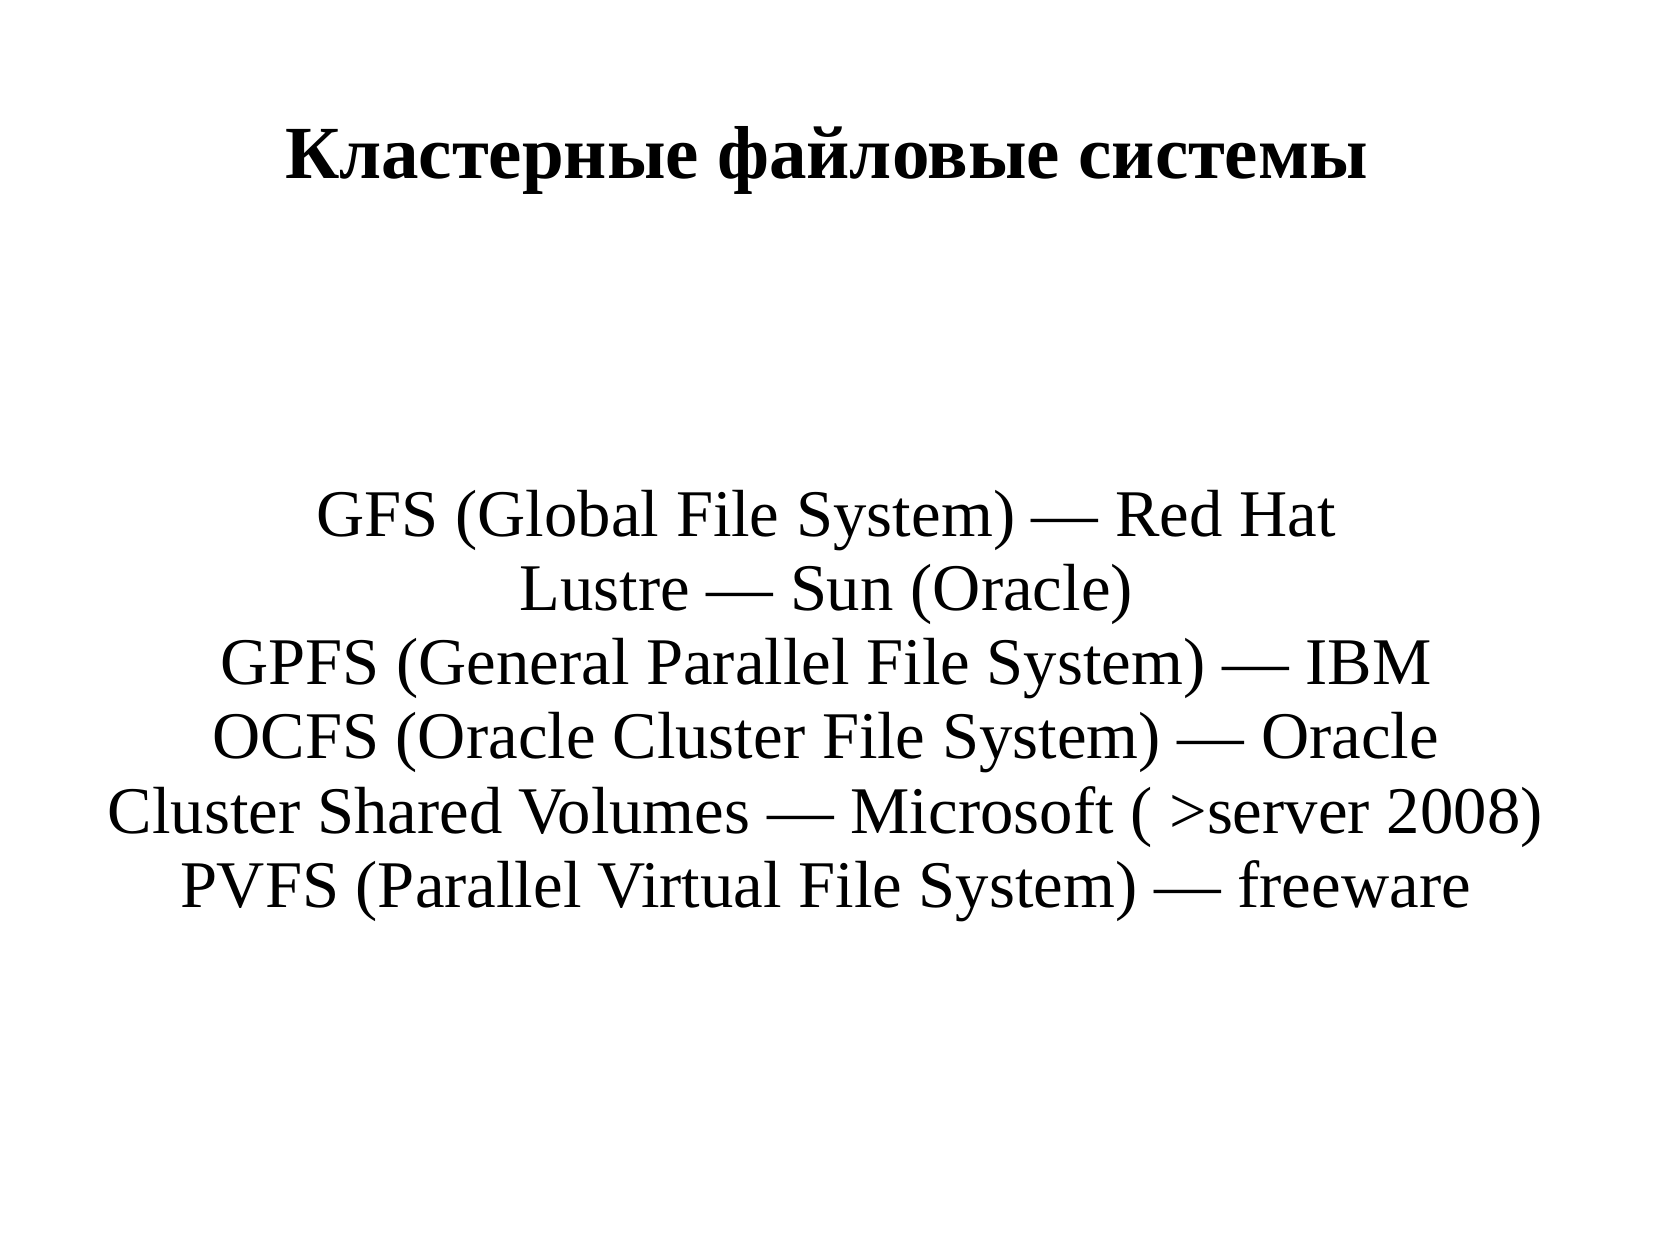

# Кластерные файловые системы
GFS (Global File System) — Red Hat
Lustre — Sun (Oracle)
GPFS (General Parallel File System) — IBM
OCFS (Oracle Cluster File System) — Oracle
Cluster Shared Volumes — Microsoft ( >server 2008)
PVFS (Parallel Virtual File System) — freeware